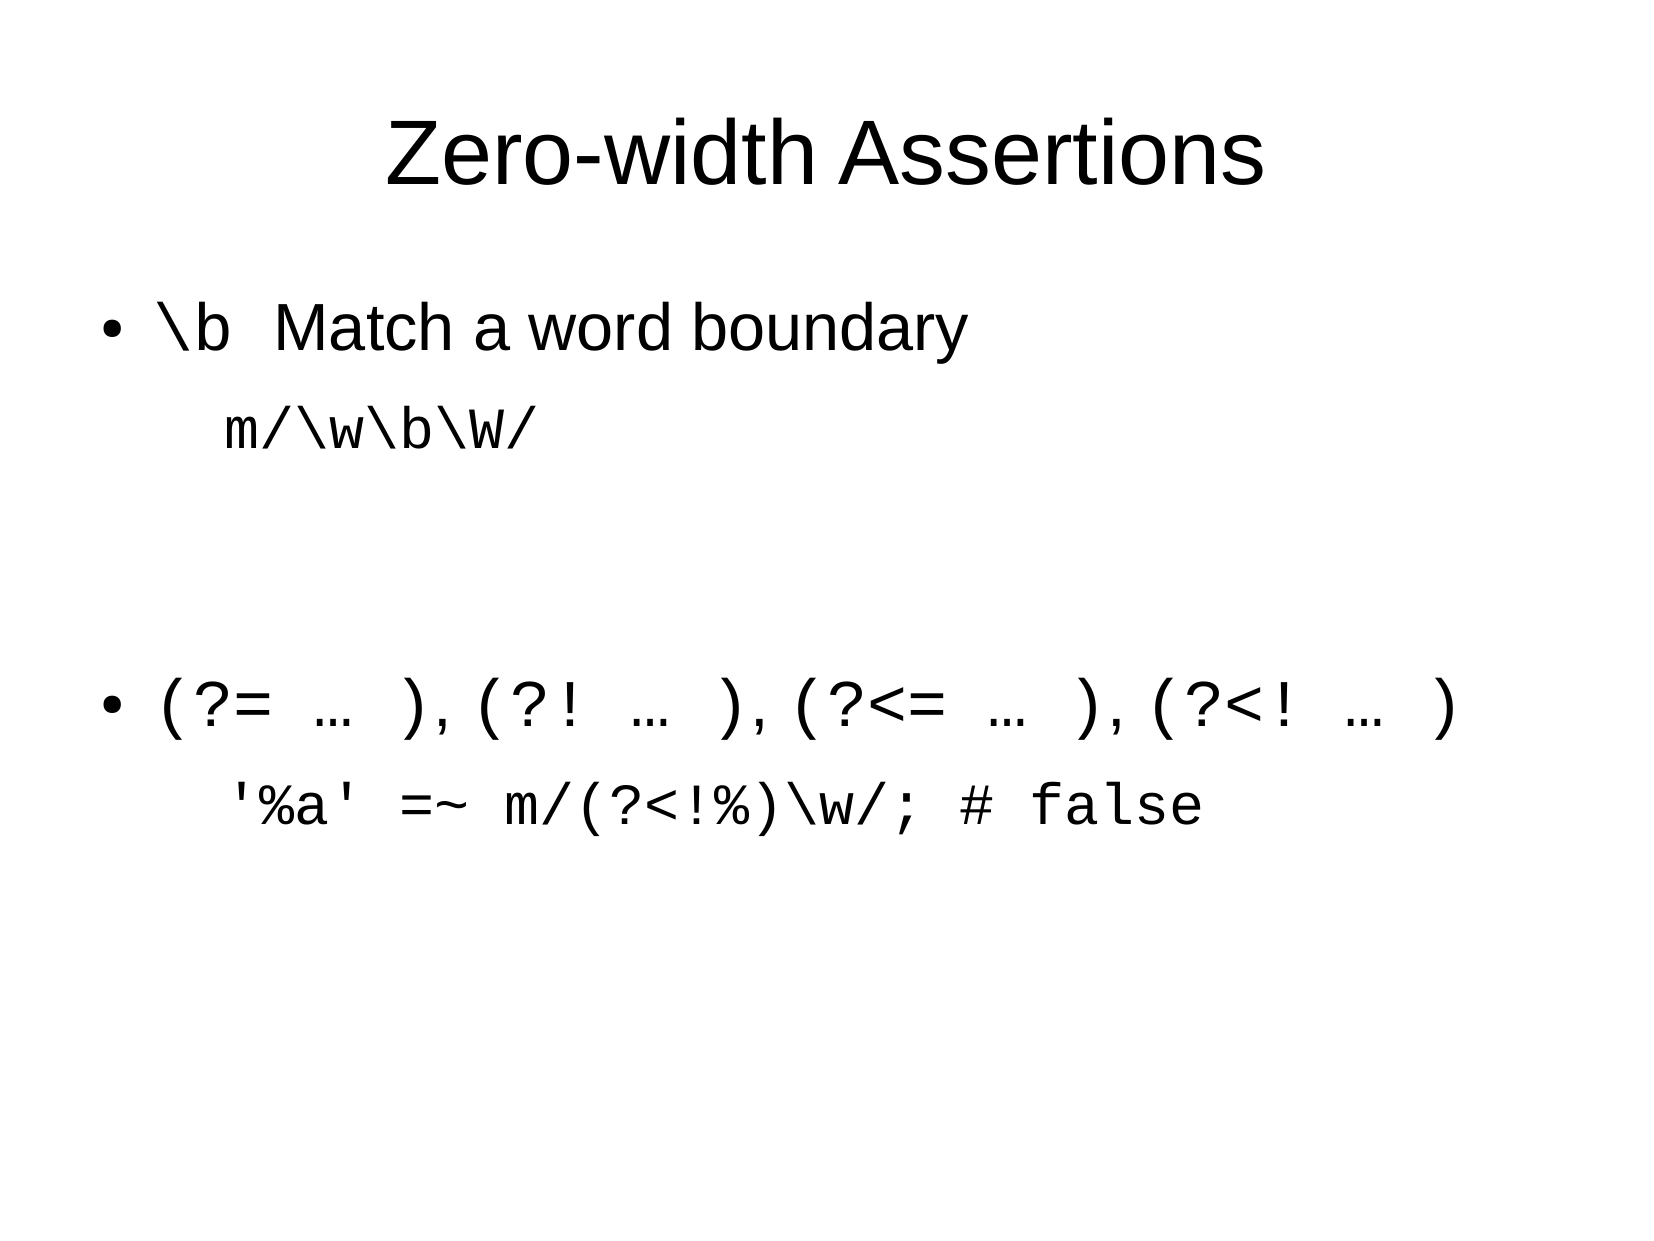

# Zero-width Assertions
\b Match a word boundary
m/\w\b\W/
(?= … ), (?! … ), (?<= … ), (?<! … )
'%a' =~ m/(?<!%)\w/; # false